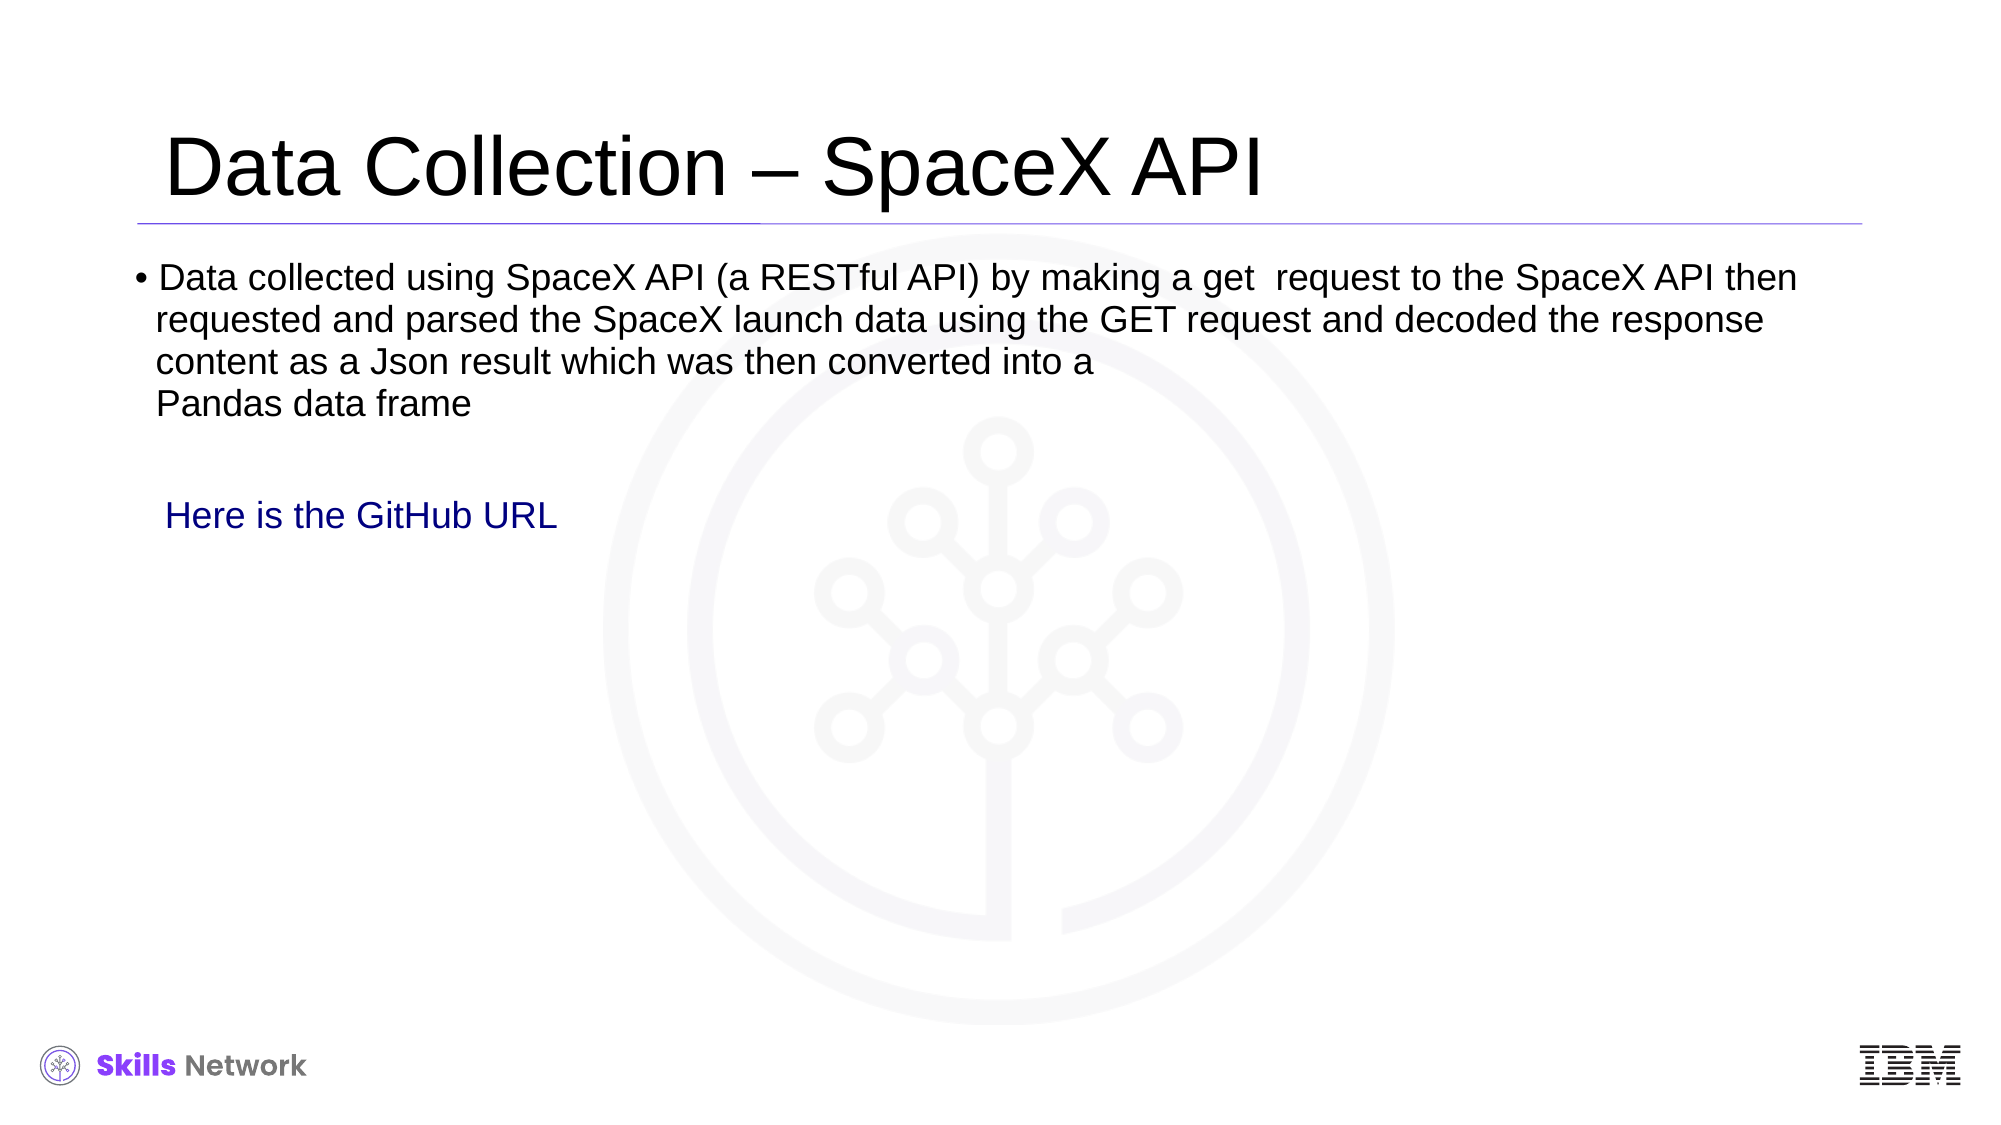

Data Collection – SpaceX API
• Data collected using SpaceX API (a RESTful API) by making a get request to the SpaceX API then requested and parsed the SpaceX launch data using the GET request and decoded the response content as a Json result which was then converted into a
 Pandas data frame
Here is the GitHub URL